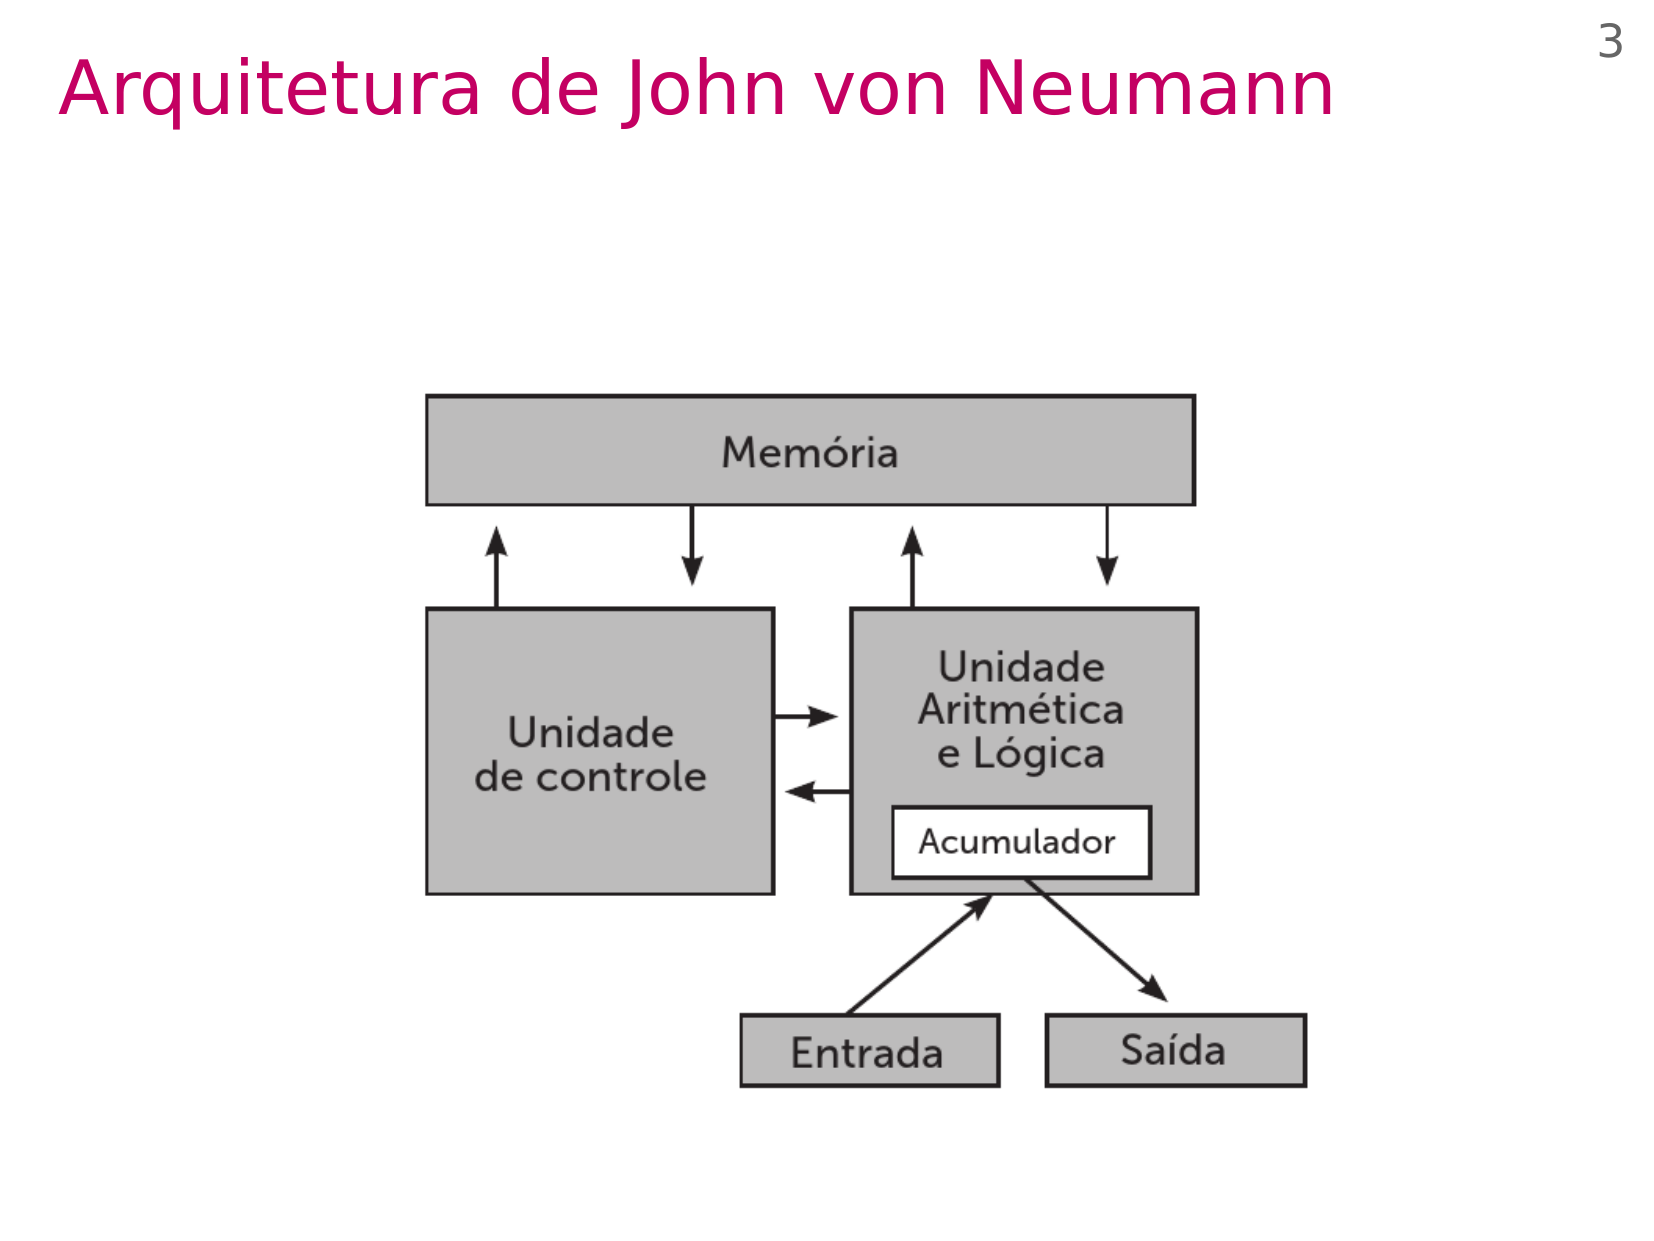

3
# Arquitetura de John von Neumann